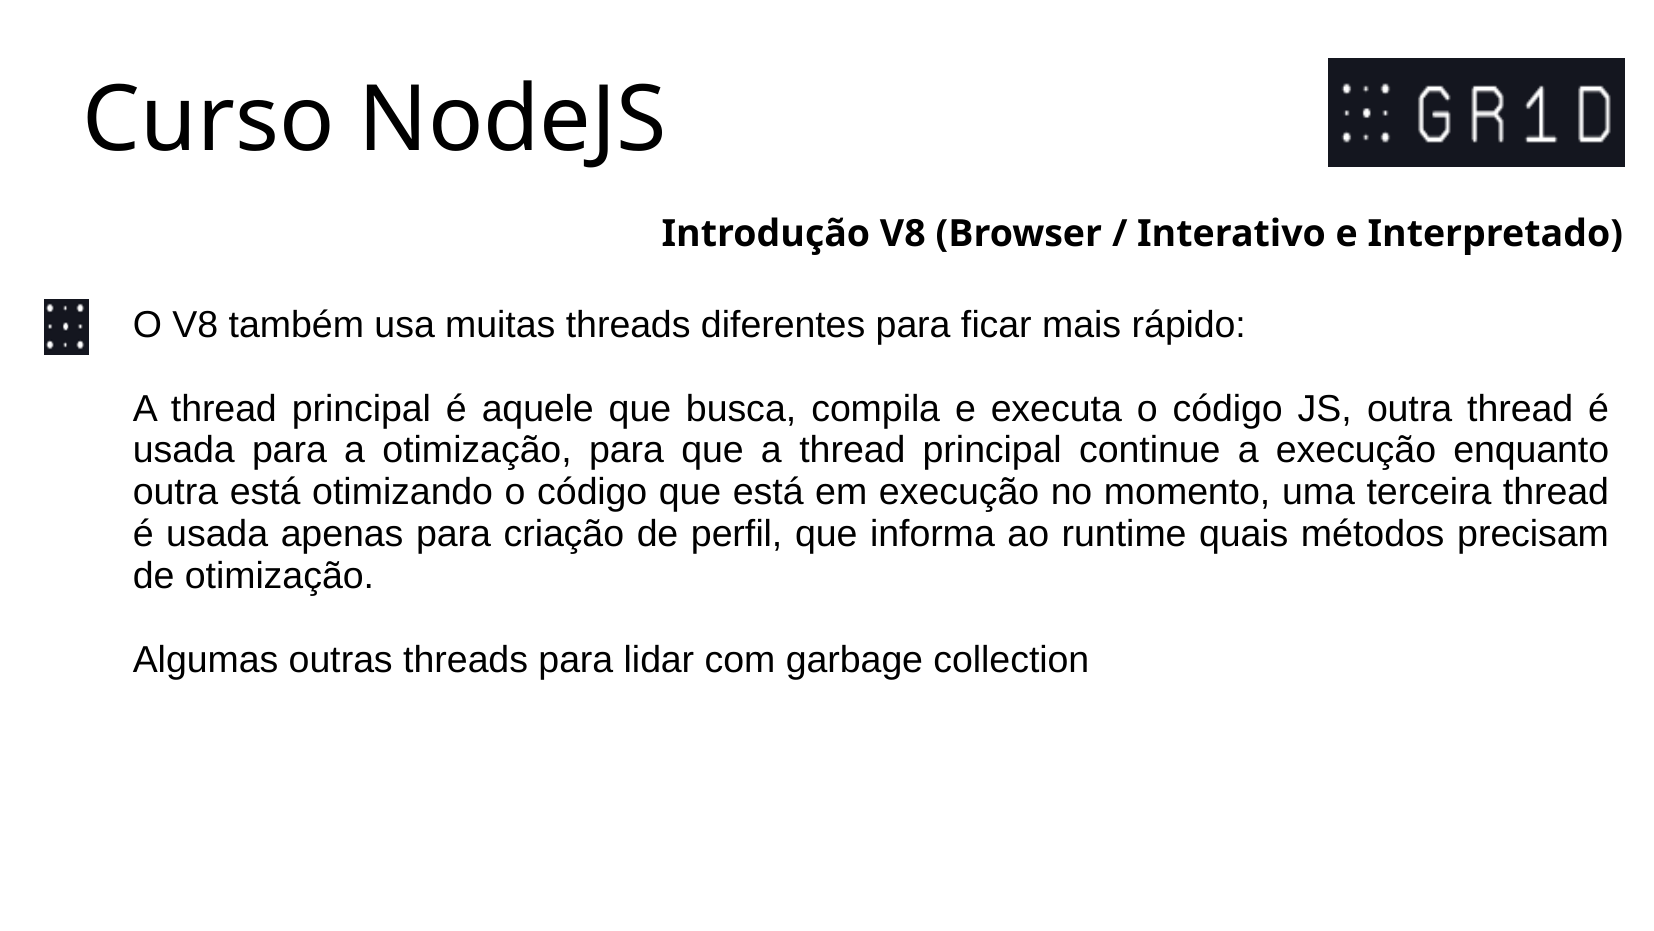

# Curso NodeJS
Introdução V8 (Browser / Interativo e Interpretado)
O V8 também usa muitas threads diferentes para ficar mais rápido:
A thread principal é aquele que busca, compila e executa o código JS, outra thread é usada para a otimização, para que a thread principal continue a execução enquanto outra está otimizando o código que está em execução no momento, uma terceira thread é usada apenas para criação de perfil, que informa ao runtime quais métodos precisam de otimização.
Algumas outras threads para lidar com garbage collection